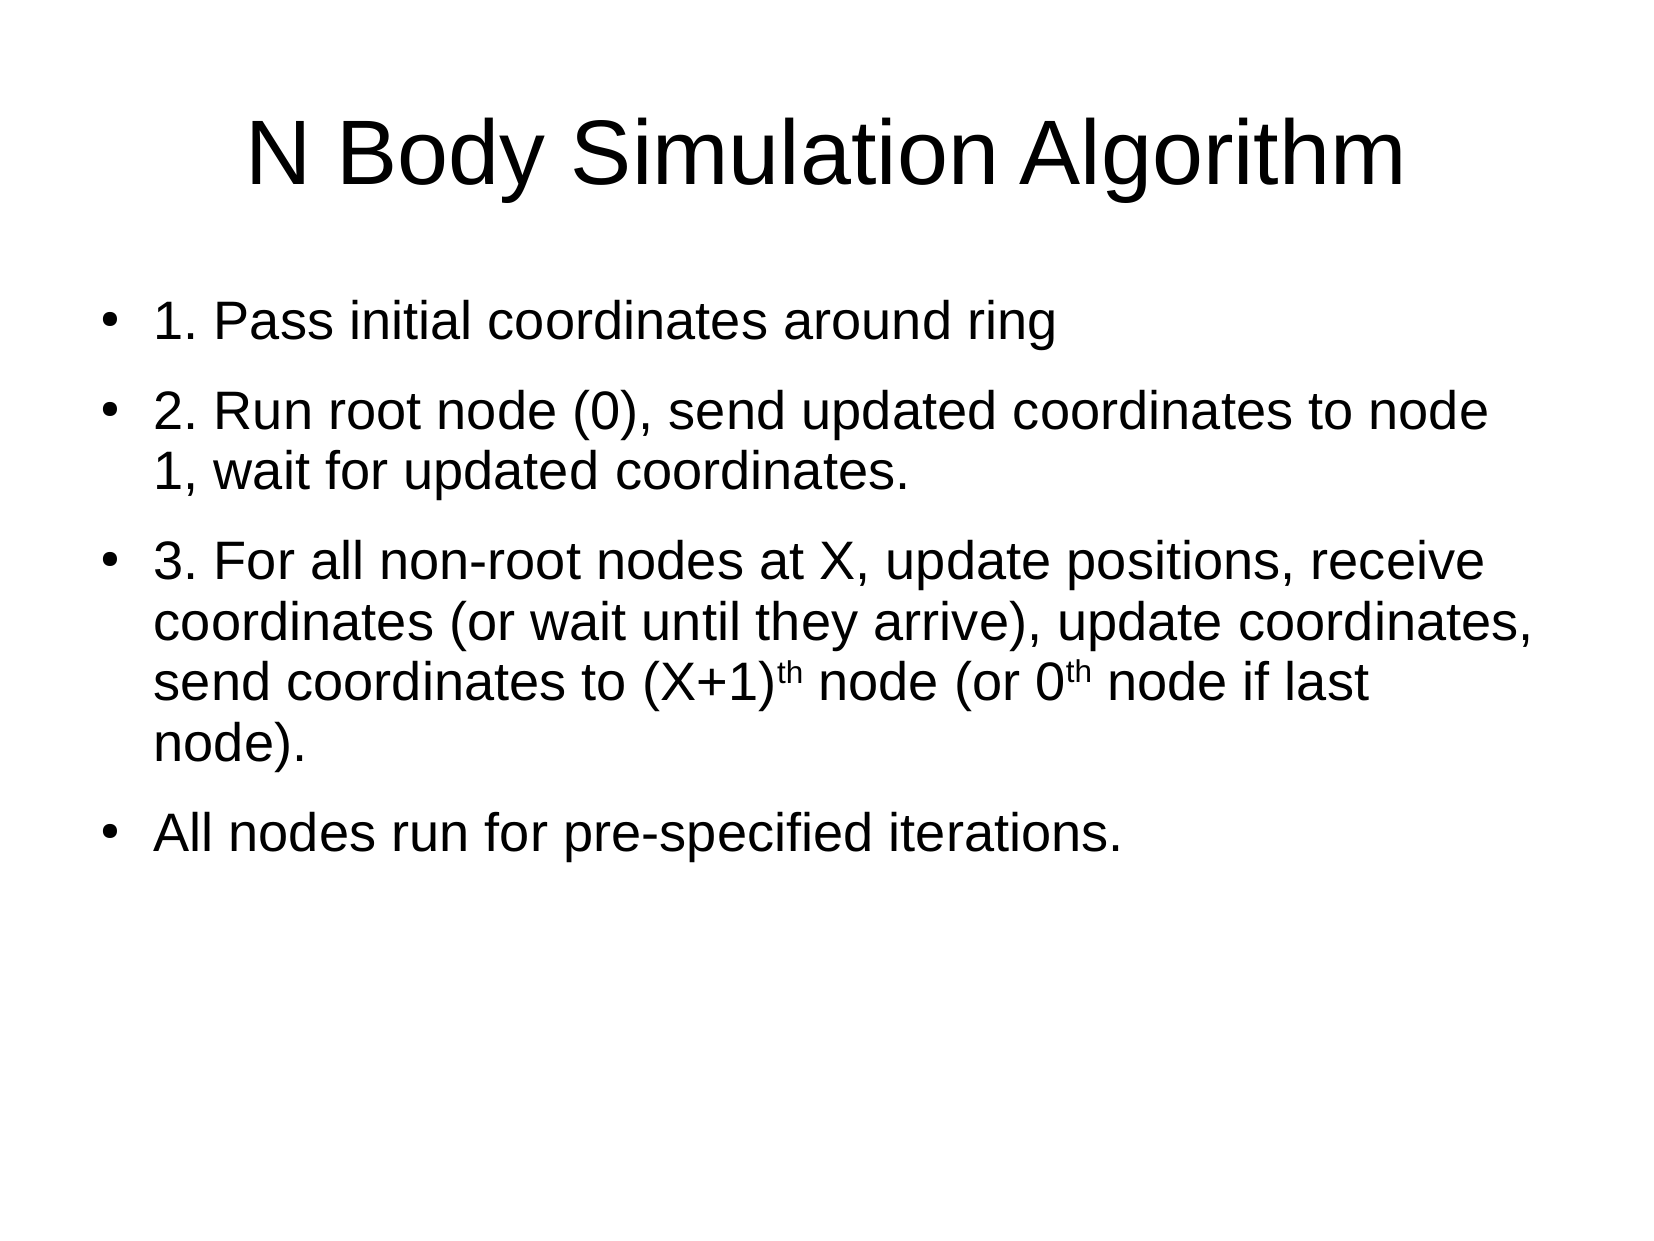

# N Body Simulation Algorithm
1. Pass initial coordinates around ring
2. Run root node (0), send updated coordinates to node 1, wait for updated coordinates.
3. For all non-root nodes at X, update positions, receive coordinates (or wait until they arrive), update coordinates, send coordinates to (X+1)th node (or 0th node if last node).
All nodes run for pre-specified iterations.